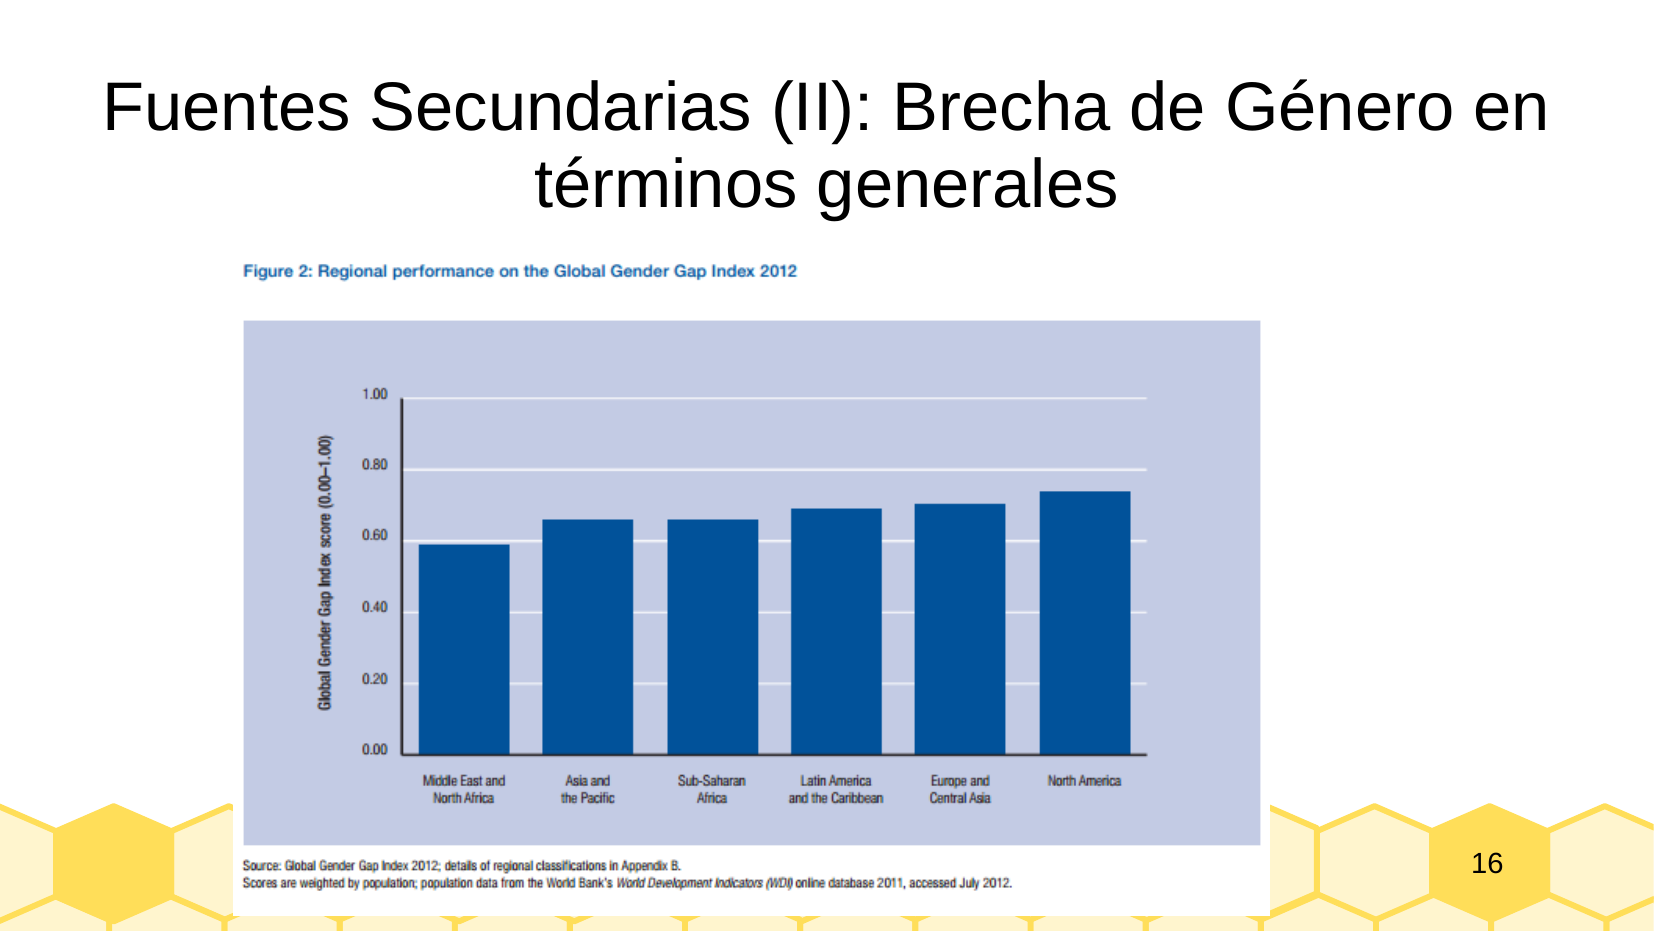

# Fuentes Secundarias (II): Brecha de Género en términos generales